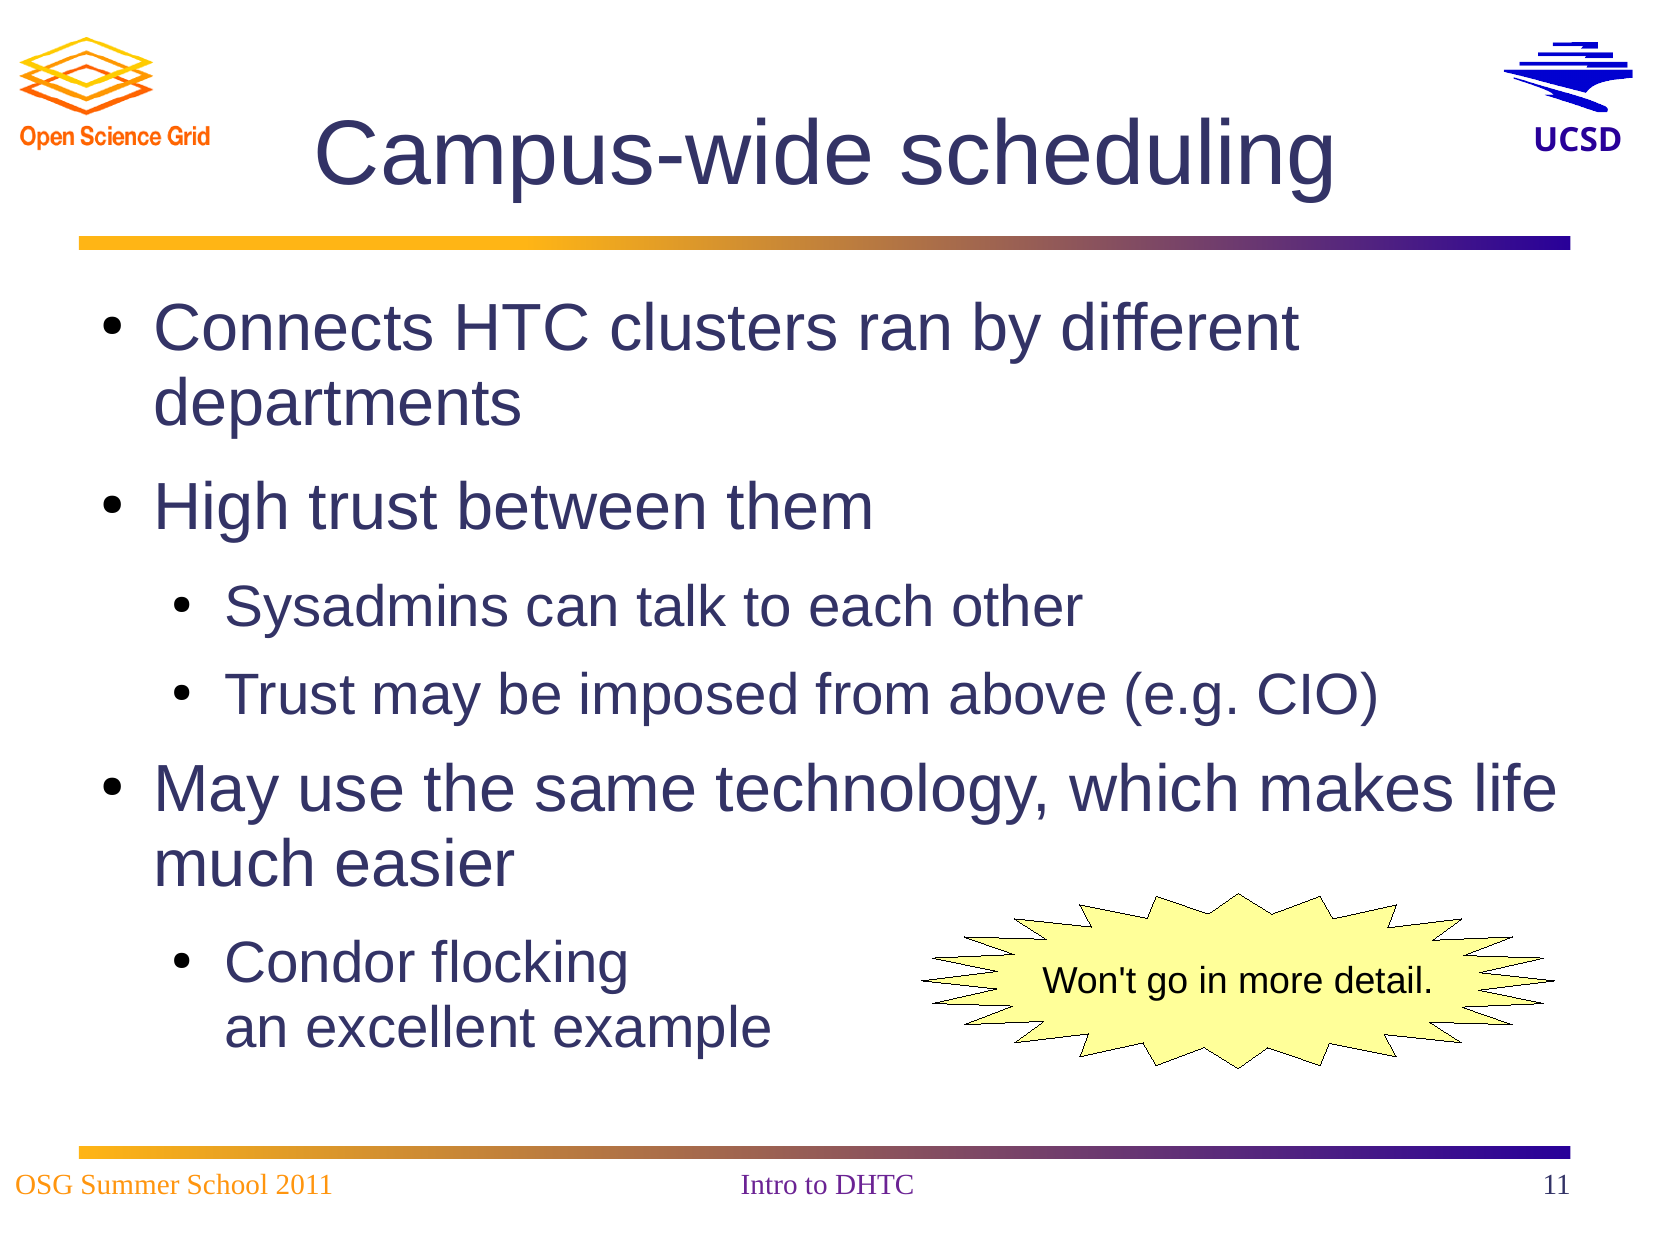

# Campus-wide scheduling
Connects HTC clusters ran by different departments
High trust between them
Sysadmins can talk to each other
Trust may be imposed from above (e.g. CIO)
May use the same technology, which makes life much easier
Condor flocking
an excellent example
Won't go in more detail.
OSG Summer School 2011
Intro to DHTC
11